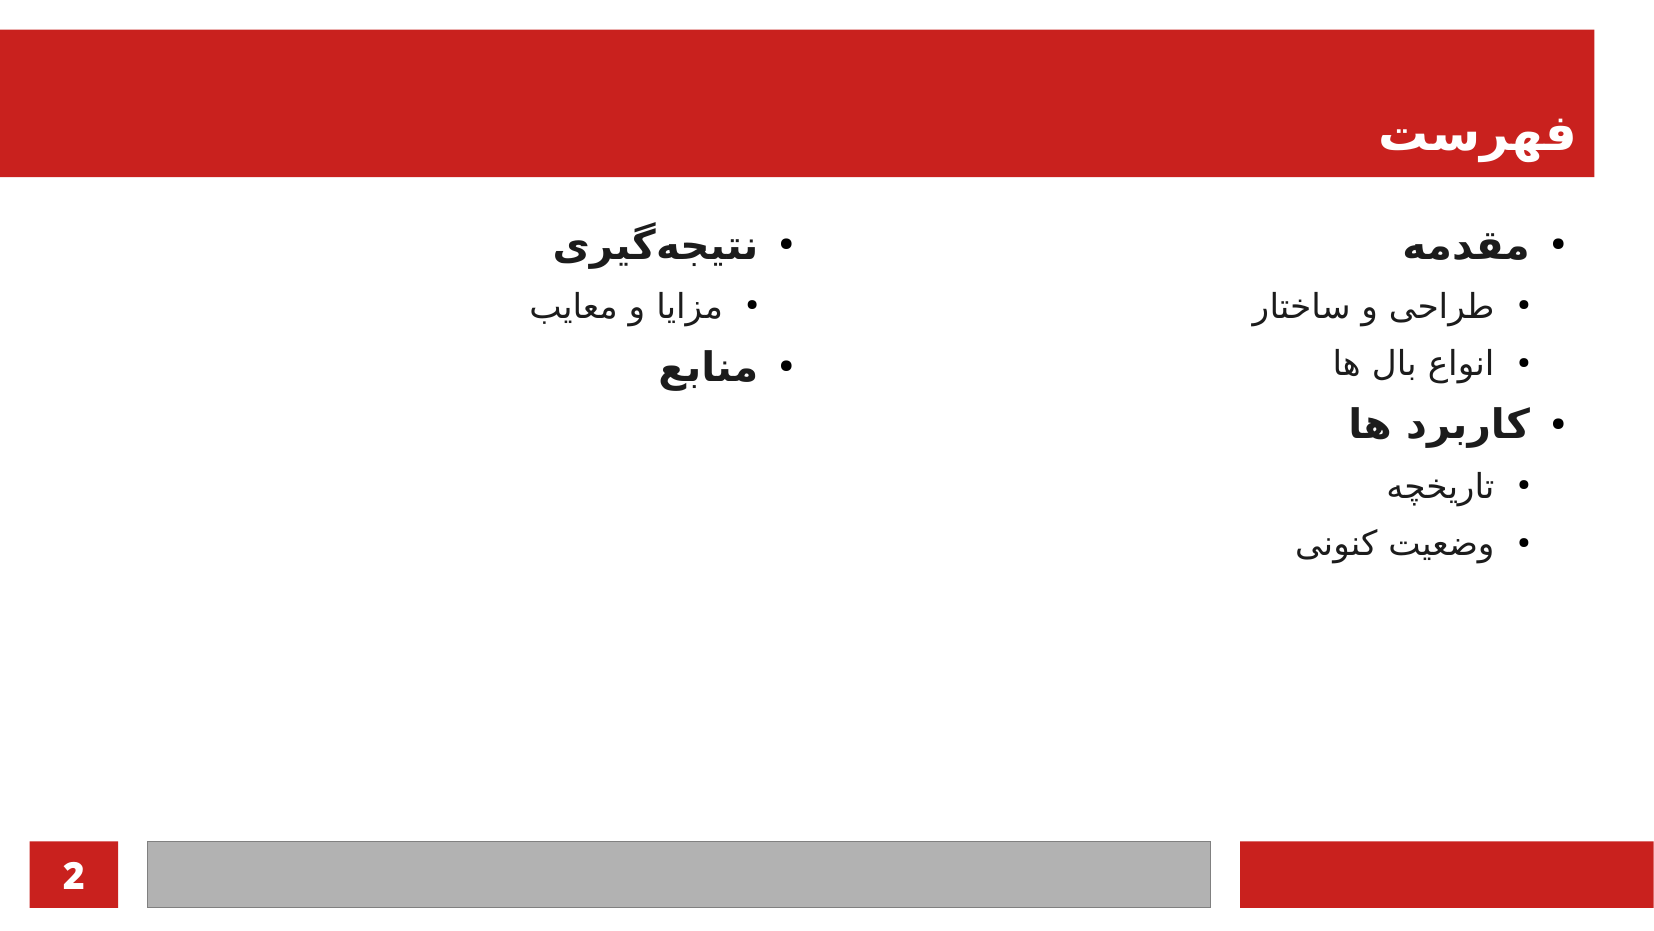

# فهرست
نتیجه‌گیری
مزایا و معایب
منابع
مقدمه
طراحی و ساختار
انواع بال ها
کاربرد ها
تاریخچه
وضعیت کنونی
2